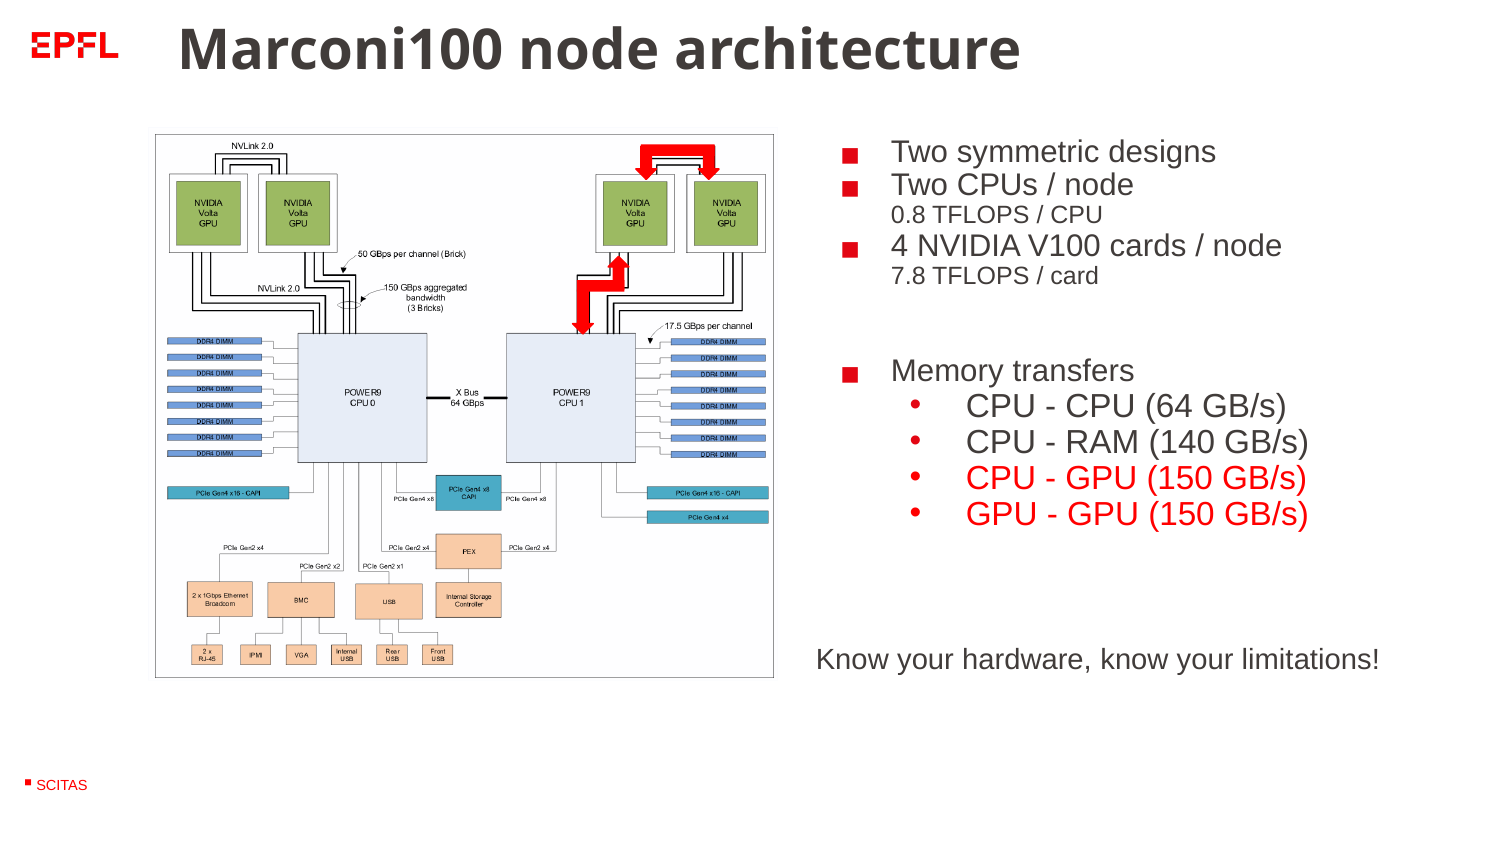

Marconi100 node architecture
# Two symmetric designs
Two CPUs / node
0.8 TFLOPS / CPU
4 NVIDIA V100 cards / node
7.8 TFLOPS / card
Memory transfers
CPU - CPU (64 GB/s)
CPU - RAM (140 GB/s)
CPU - GPU (150 GB/s)
GPU - GPU (150 GB/s)
Know your hardware, know your limitations!